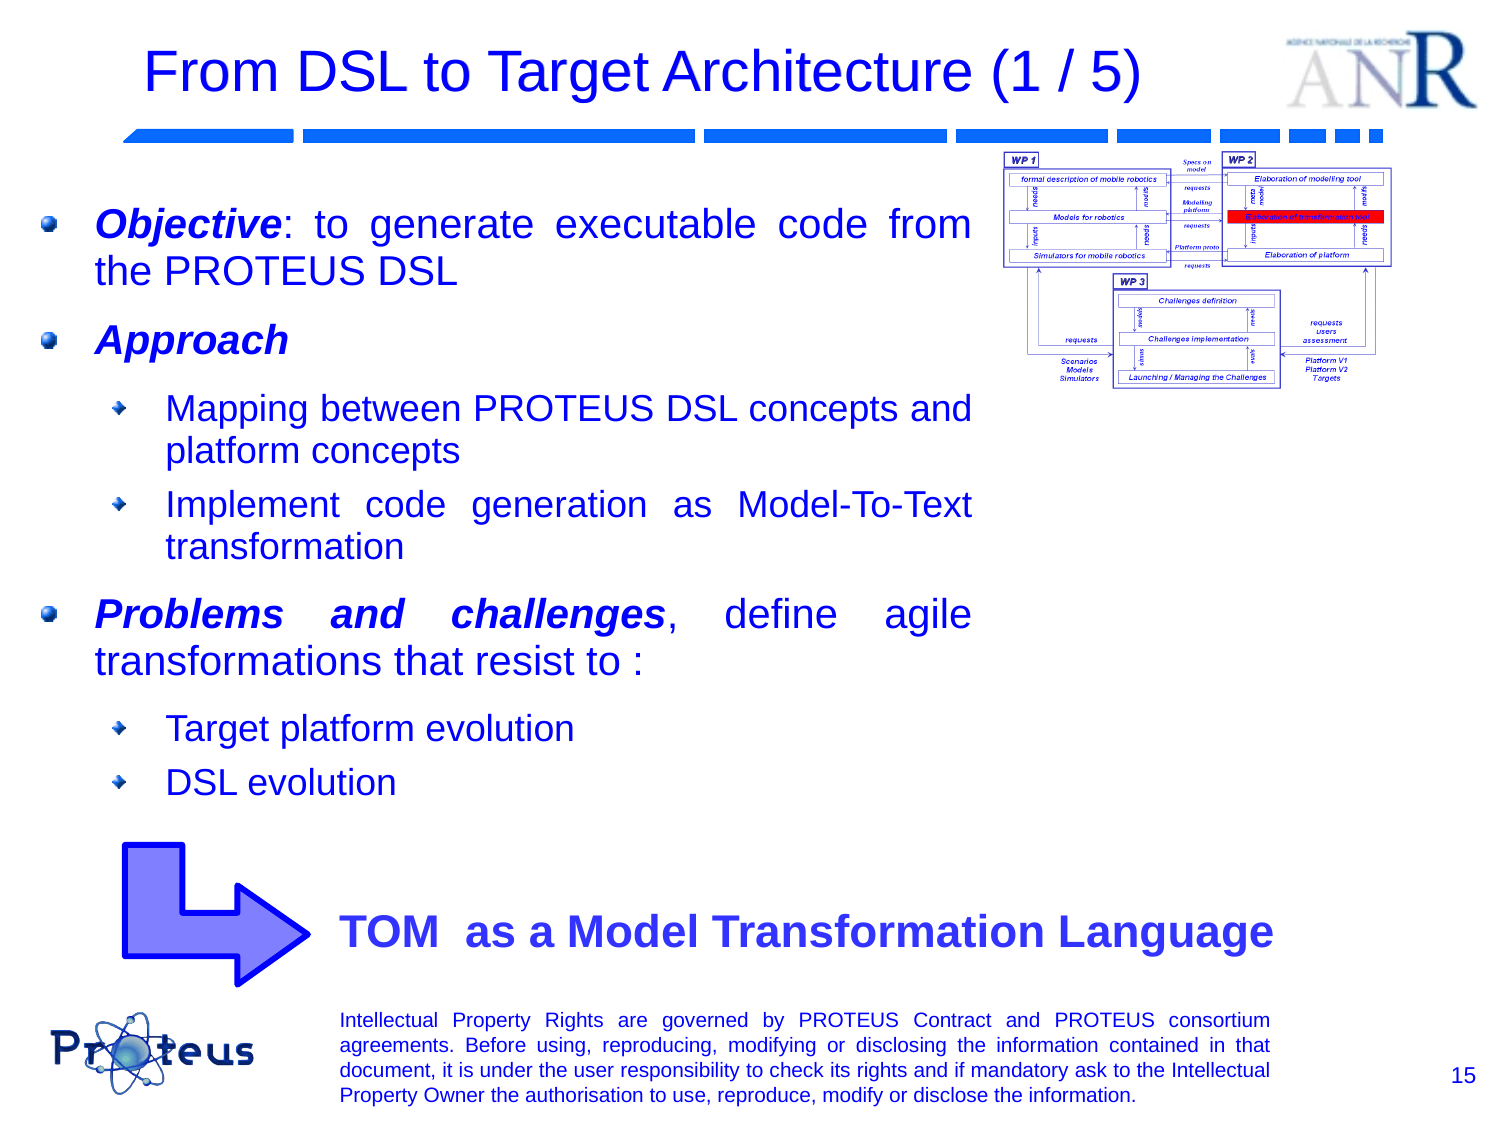

# From DSL to Target Architecture (1 / 5)
Objective: to generate executable code from the PROTEUS DSL
Approach
Mapping between PROTEUS DSL concepts and platform concepts
Implement code generation as Model-To-Text transformation
Problems and challenges, define agile transformations that resist to :
Target platform evolution
DSL evolution
TOM as a Model Transformation Language
15